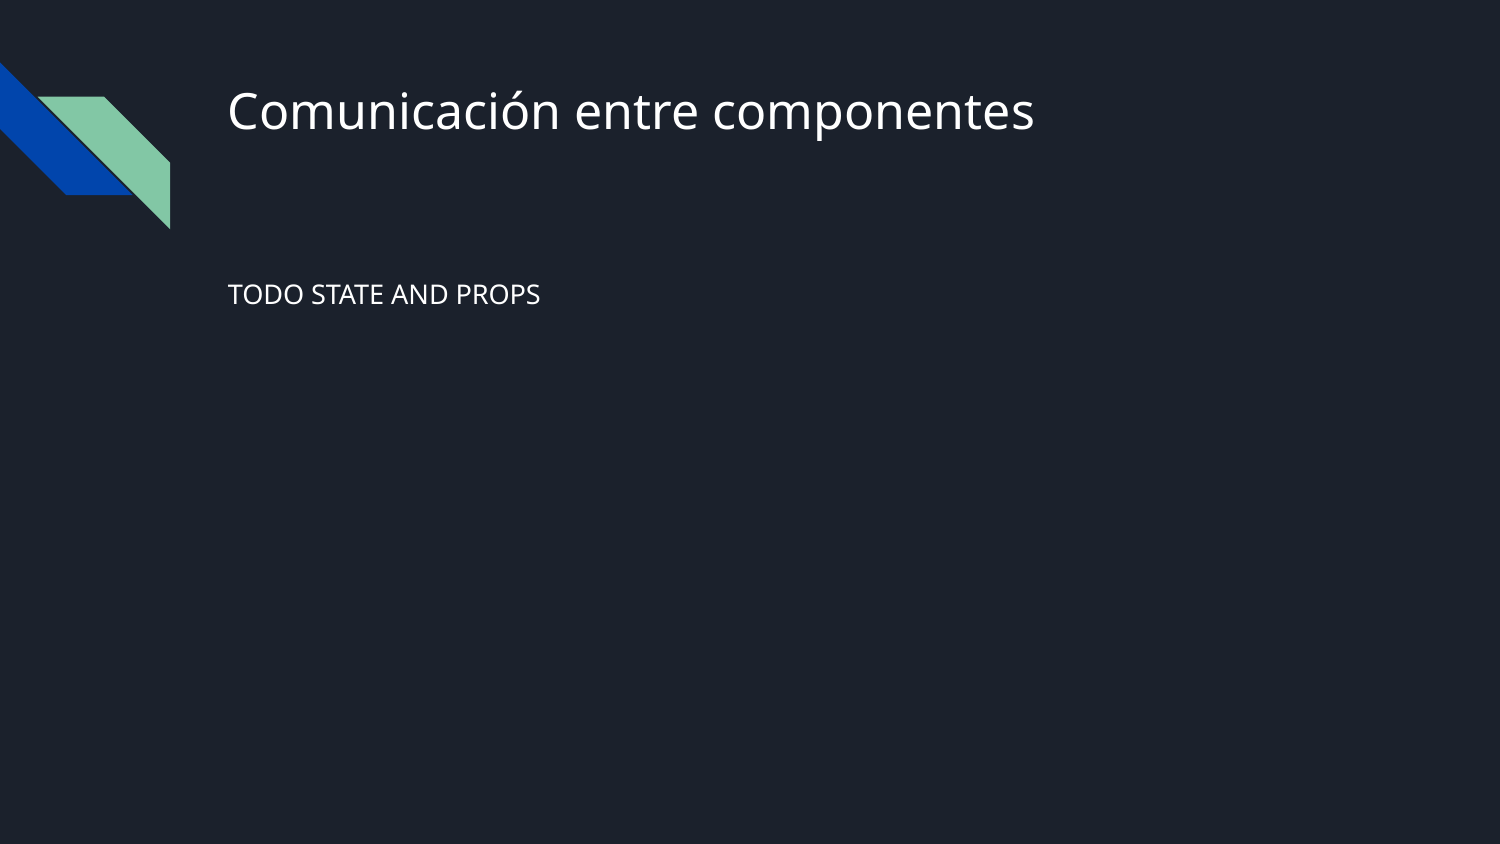

# Comunicación entre componentes
TODO STATE AND PROPS